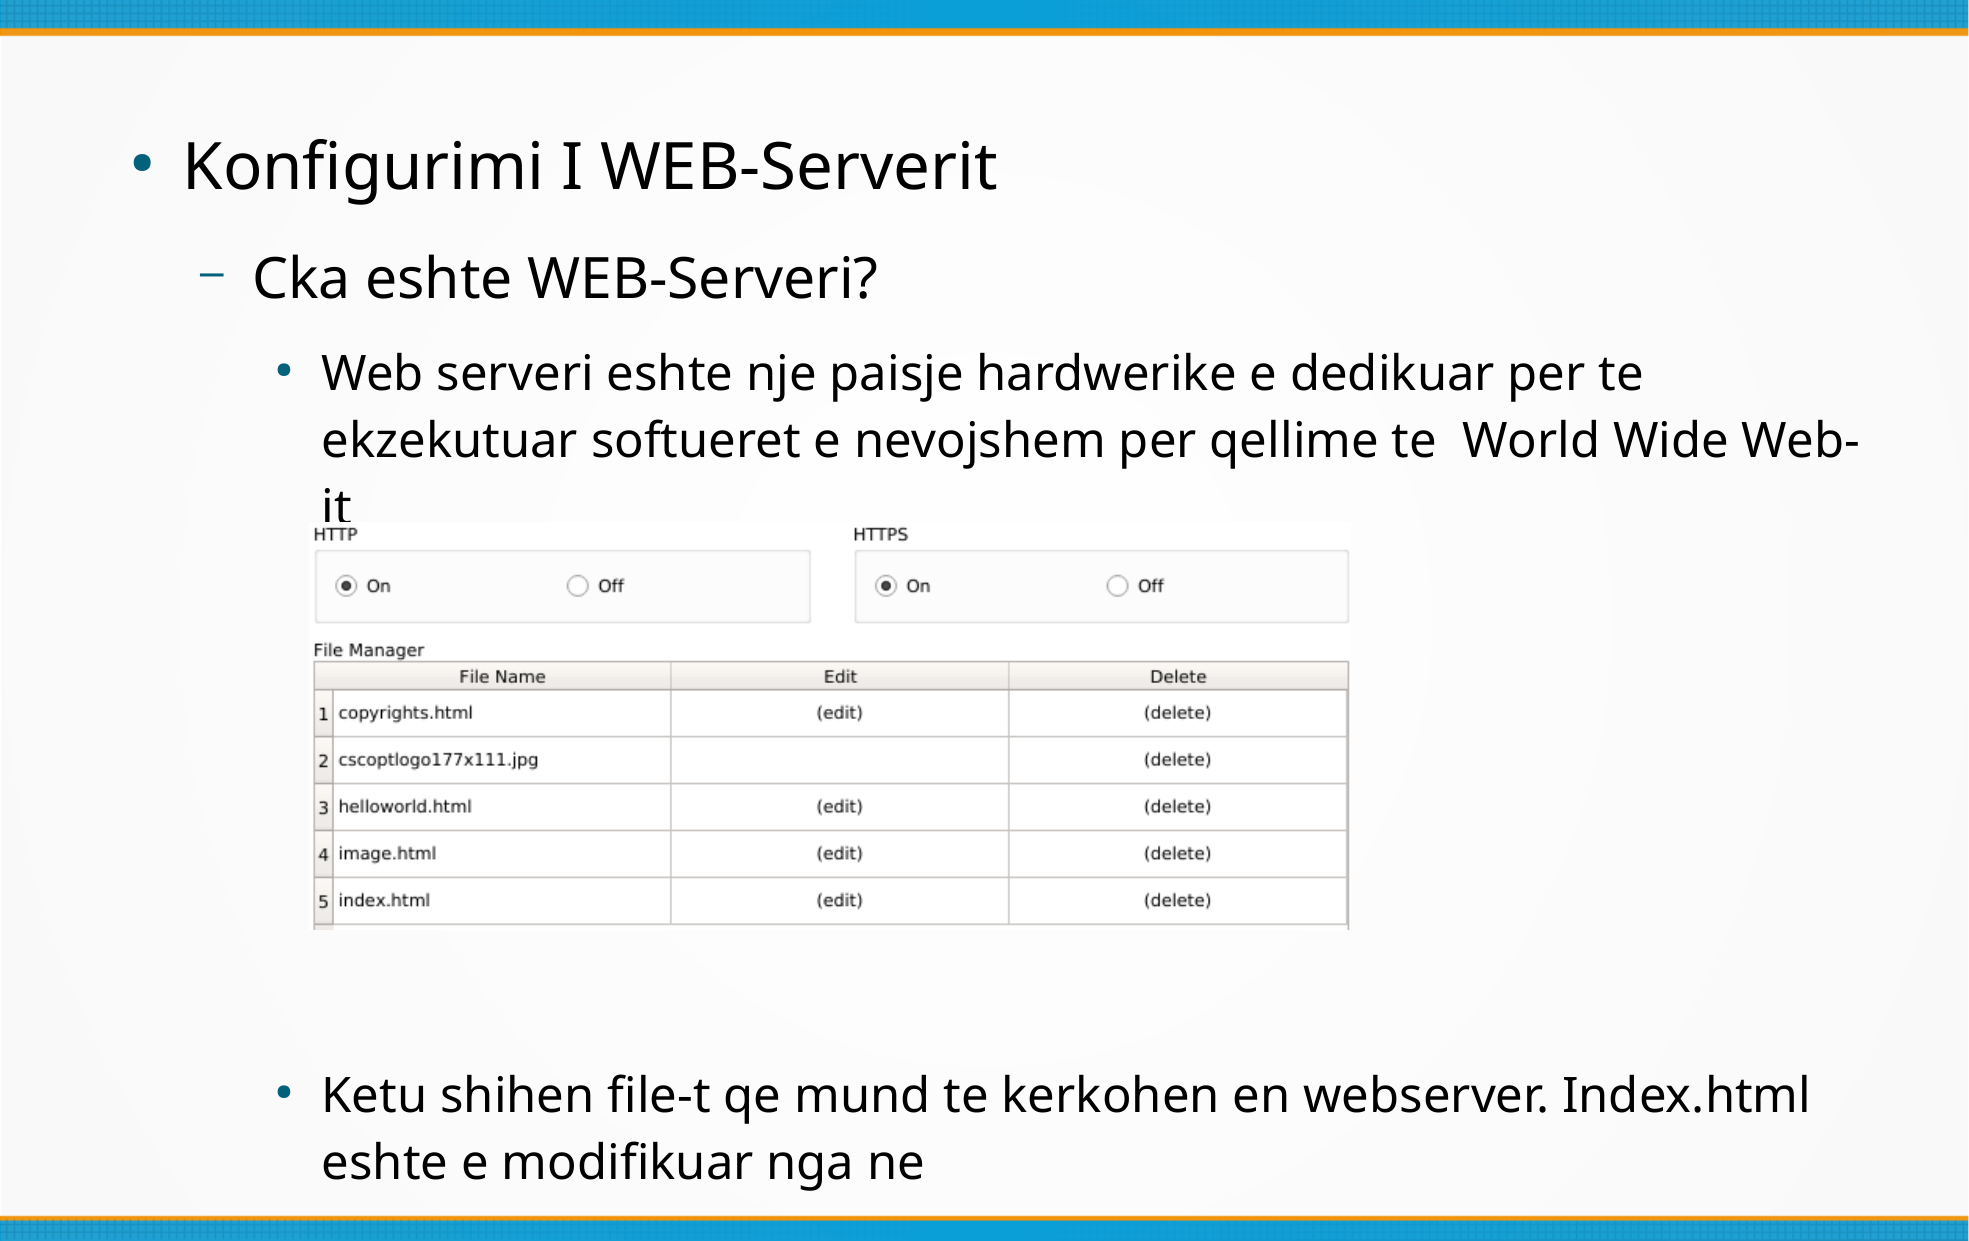

# Konfigurimi I WEB-Serverit
Cka eshte WEB-Serveri?
Web serveri eshte nje paisje hardwerike e dedikuar per te ekzekutuar softueret e nevojshem per qellime te World Wide Web-it
Ketu shihen file-t qe mund te kerkohen en webserver. Index.html eshte e modifikuar nga ne